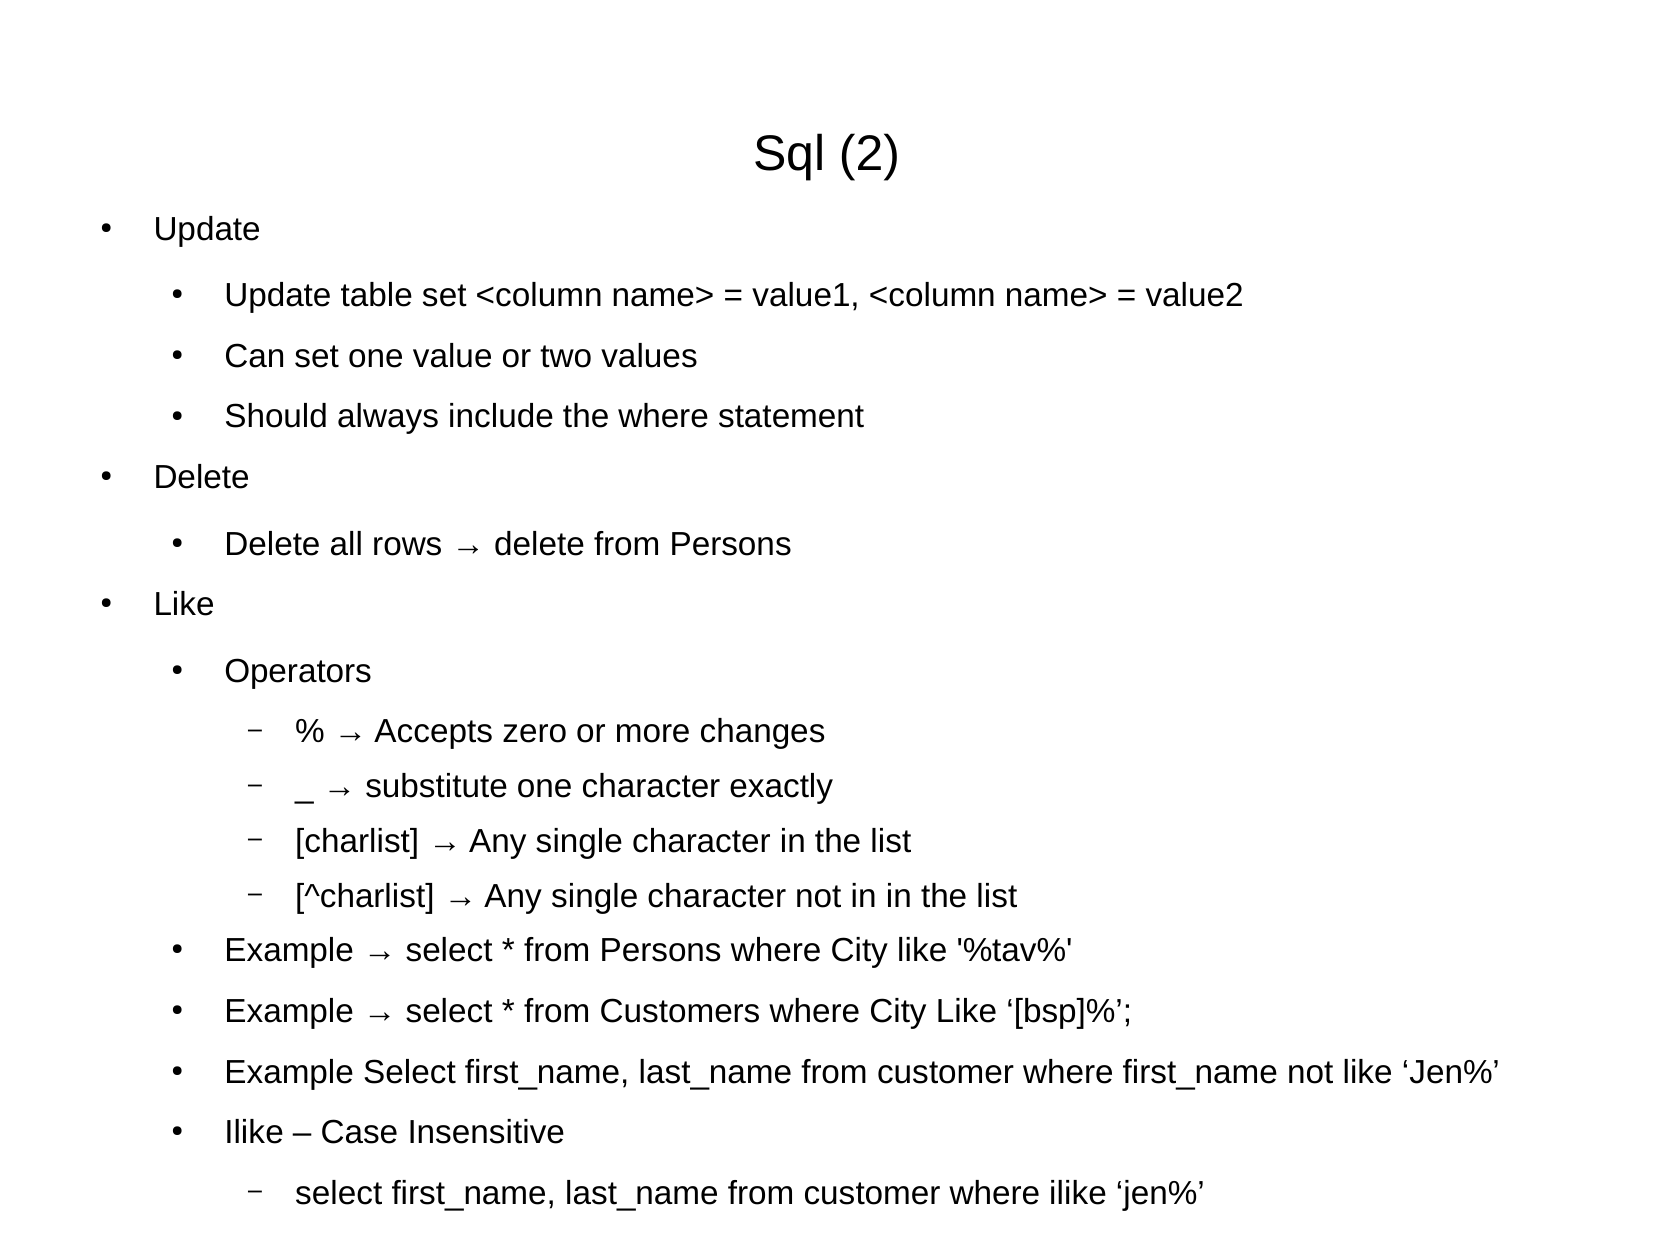

# Sql (2)
Update
Update table set <column name> = value1, <column name> = value2
Can set one value or two values
Should always include the where statement
Delete
Delete all rows → delete from Persons
Like
Operators
% → Accepts zero or more changes
_ → substitute one character exactly
[charlist] → Any single character in the list
[^charlist] → Any single character not in in the list
Example → select * from Persons where City like '%tav%'
Example → select * from Customers where City Like ‘[bsp]%’;
Example Select first_name, last_name from customer where first_name not like ‘Jen%’
Ilike – Case Insensitive
select first_name, last_name from customer where ilike ‘jen%’